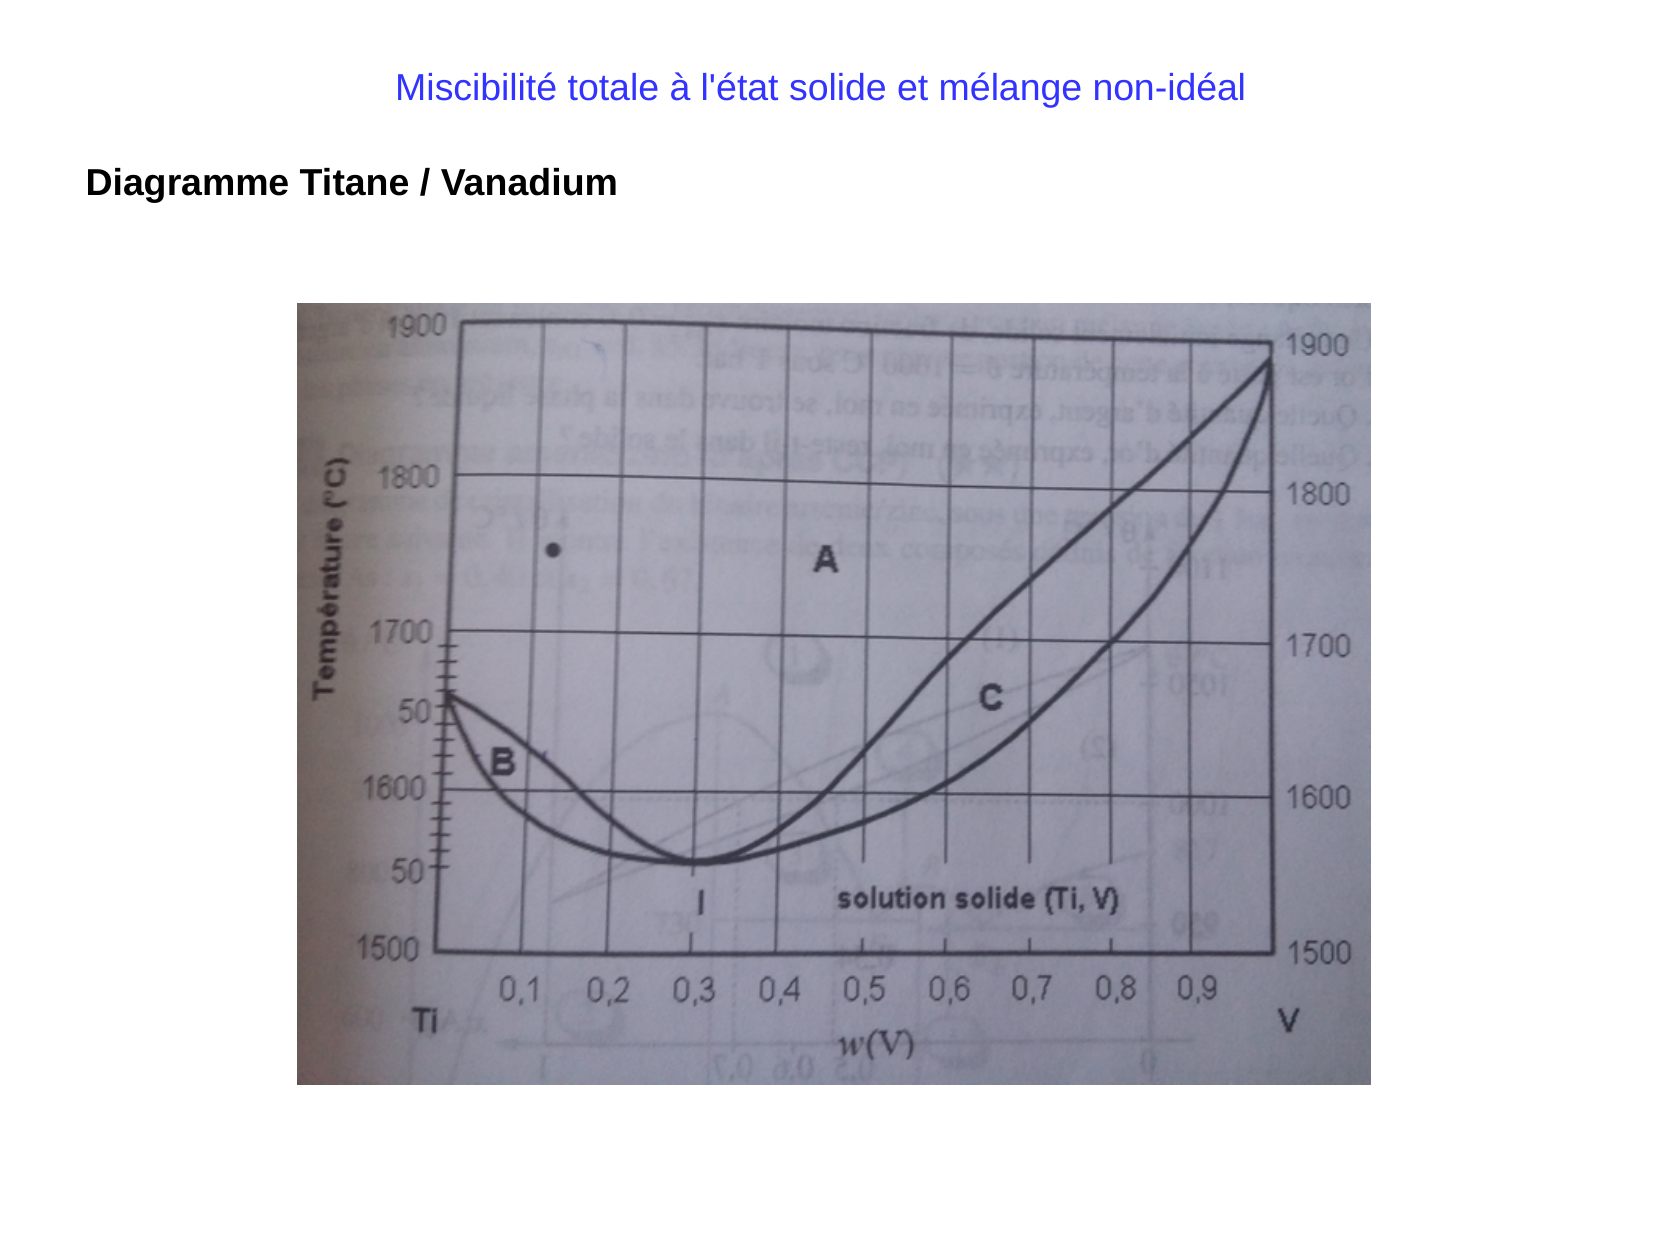

Miscibilité totale à l'état solide et mélange non-idéal
Diagramme Titane / Vanadium